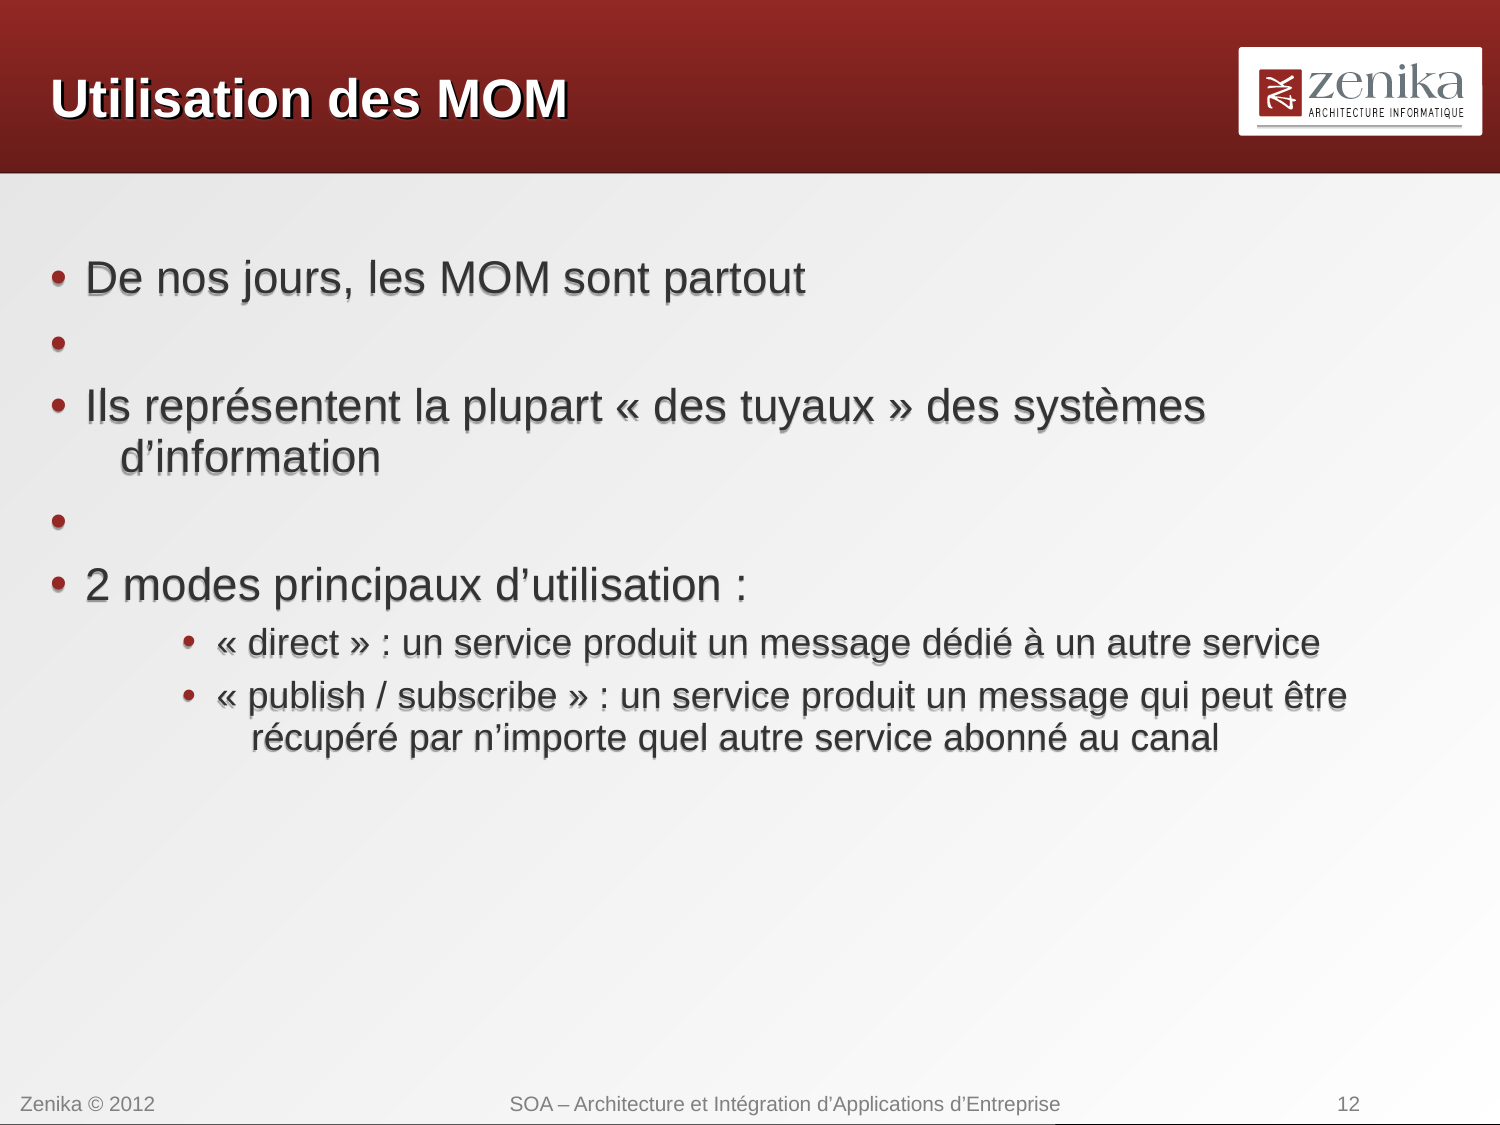

# Utilisation des MOM
De nos jours, les MOM sont partout
Ils représentent la plupart « des tuyaux » des systèmes d’information
2 modes principaux d’utilisation :
« direct » : un service produit un message dédié à un autre service
« publish / subscribe » : un service produit un message qui peut être récupéré par n’importe quel autre service abonné au canal